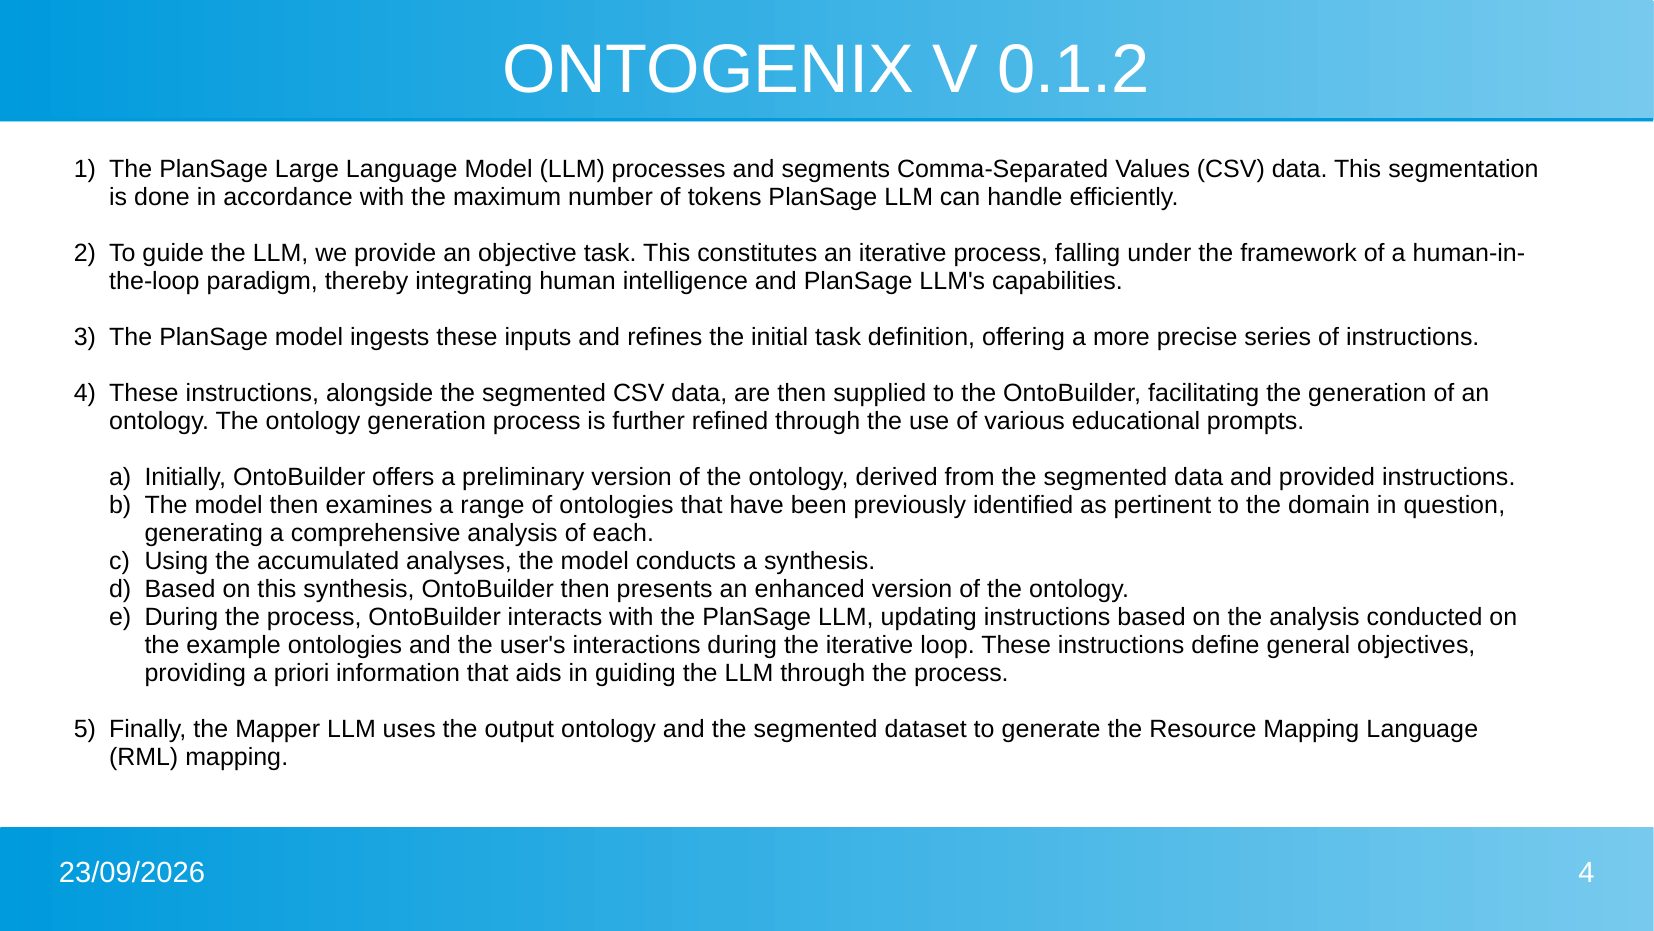

# ONTOGENIX V 0.1.2
The PlanSage Large Language Model (LLM) processes and segments Comma-Separated Values (CSV) data. This segmentation is done in accordance with the maximum number of tokens PlanSage LLM can handle efficiently.
To guide the LLM, we provide an objective task. This constitutes an iterative process, falling under the framework of a human-in-the-loop paradigm, thereby integrating human intelligence and PlanSage LLM's capabilities.
The PlanSage model ingests these inputs and refines the initial task definition, offering a more precise series of instructions.
These instructions, alongside the segmented CSV data, are then supplied to the OntoBuilder, facilitating the generation of an ontology. The ontology generation process is further refined through the use of various educational prompts.
Initially, OntoBuilder offers a preliminary version of the ontology, derived from the segmented data and provided instructions.
The model then examines a range of ontologies that have been previously identified as pertinent to the domain in question, generating a comprehensive analysis of each.
Using the accumulated analyses, the model conducts a synthesis.
Based on this synthesis, OntoBuilder then presents an enhanced version of the ontology.
During the process, OntoBuilder interacts with the PlanSage LLM, updating instructions based on the analysis conducted on the example ontologies and the user's interactions during the iterative loop. These instructions define general objectives, providing a priori information that aids in guiding the LLM through the process.
Finally, the Mapper LLM uses the output ontology and the segmented dataset to generate the Resource Mapping Language (RML) mapping.
4